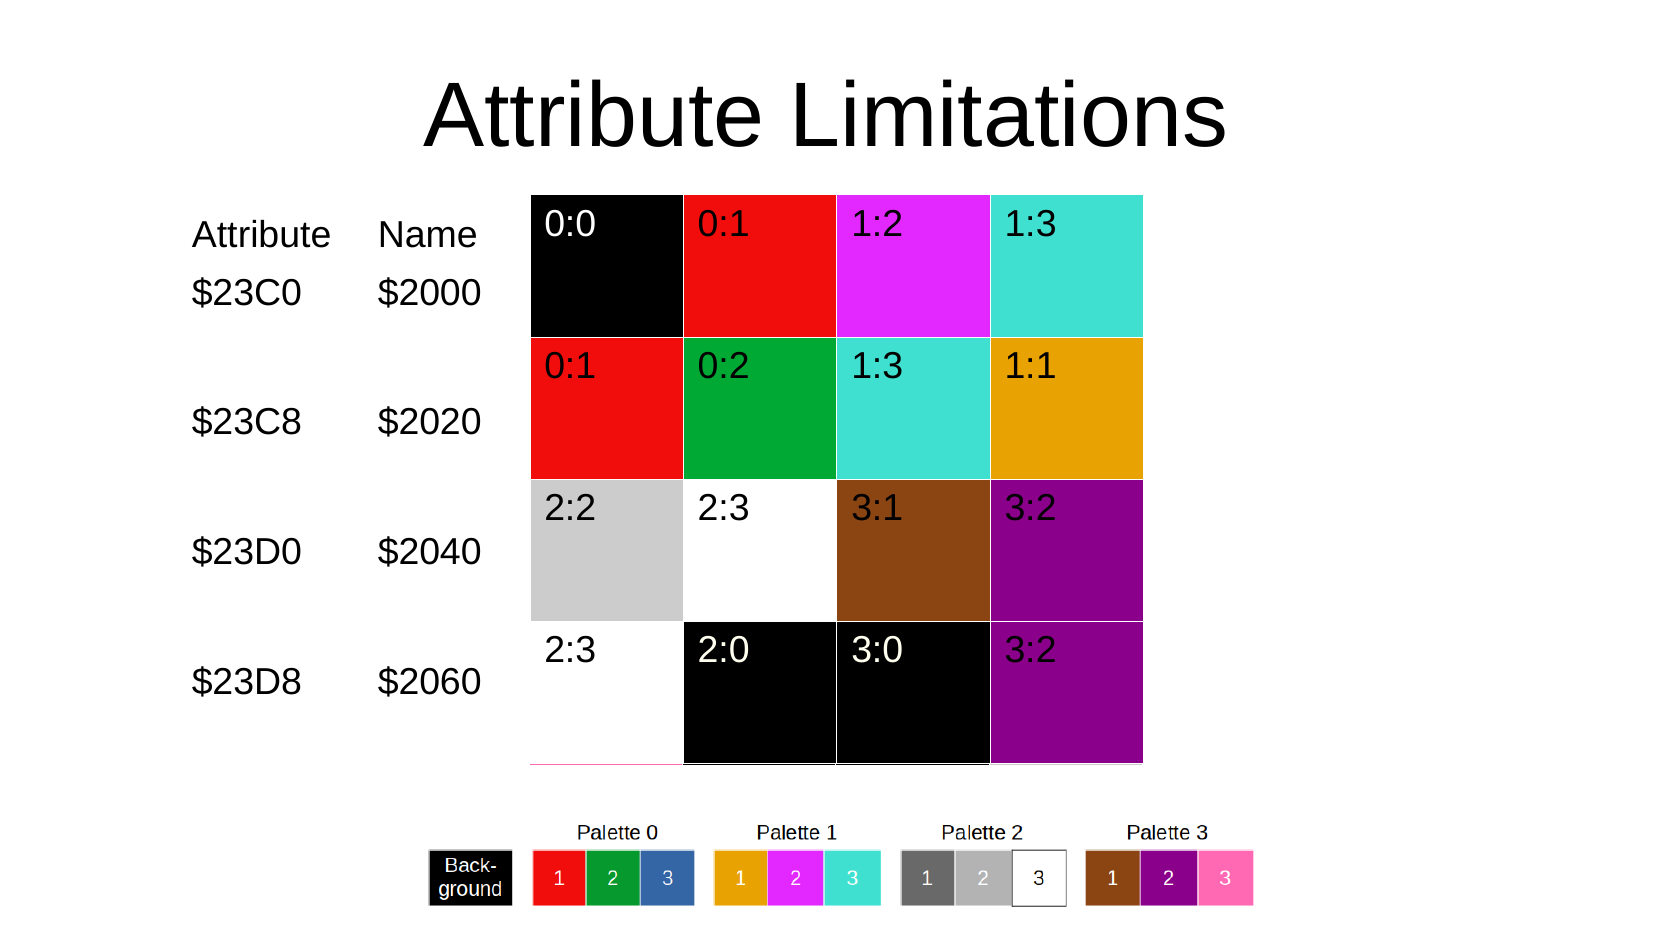

# Attribute Limitations
| Attribute | Name |
| --- | --- |
| $23C0 | $2000 |
| $23C8 | $2020 |
| $23D0 | $2040 |
| $23D8 | $2060 |
| 0:0 | 0:1 | 1:2 | 1:3 |
| --- | --- | --- | --- |
| 0:1 | 0:2 | 1:3 | 1:1 |
| 2:2 | 2:3 | 3:1 | 3:2 |
| 2:3 | 2:0 | 3:0 | 3:2 |
| 0:0 | 0:1 | 0:2 | 0:3 |
| --- | --- | --- | --- |
| 1:1 | 1:2 | 1:3 | 2:1 |
| 2:2 | 2:3 | 3:1 | 3:2 |
| 3:3 | 1:0 | 2:0 | 2:2 |